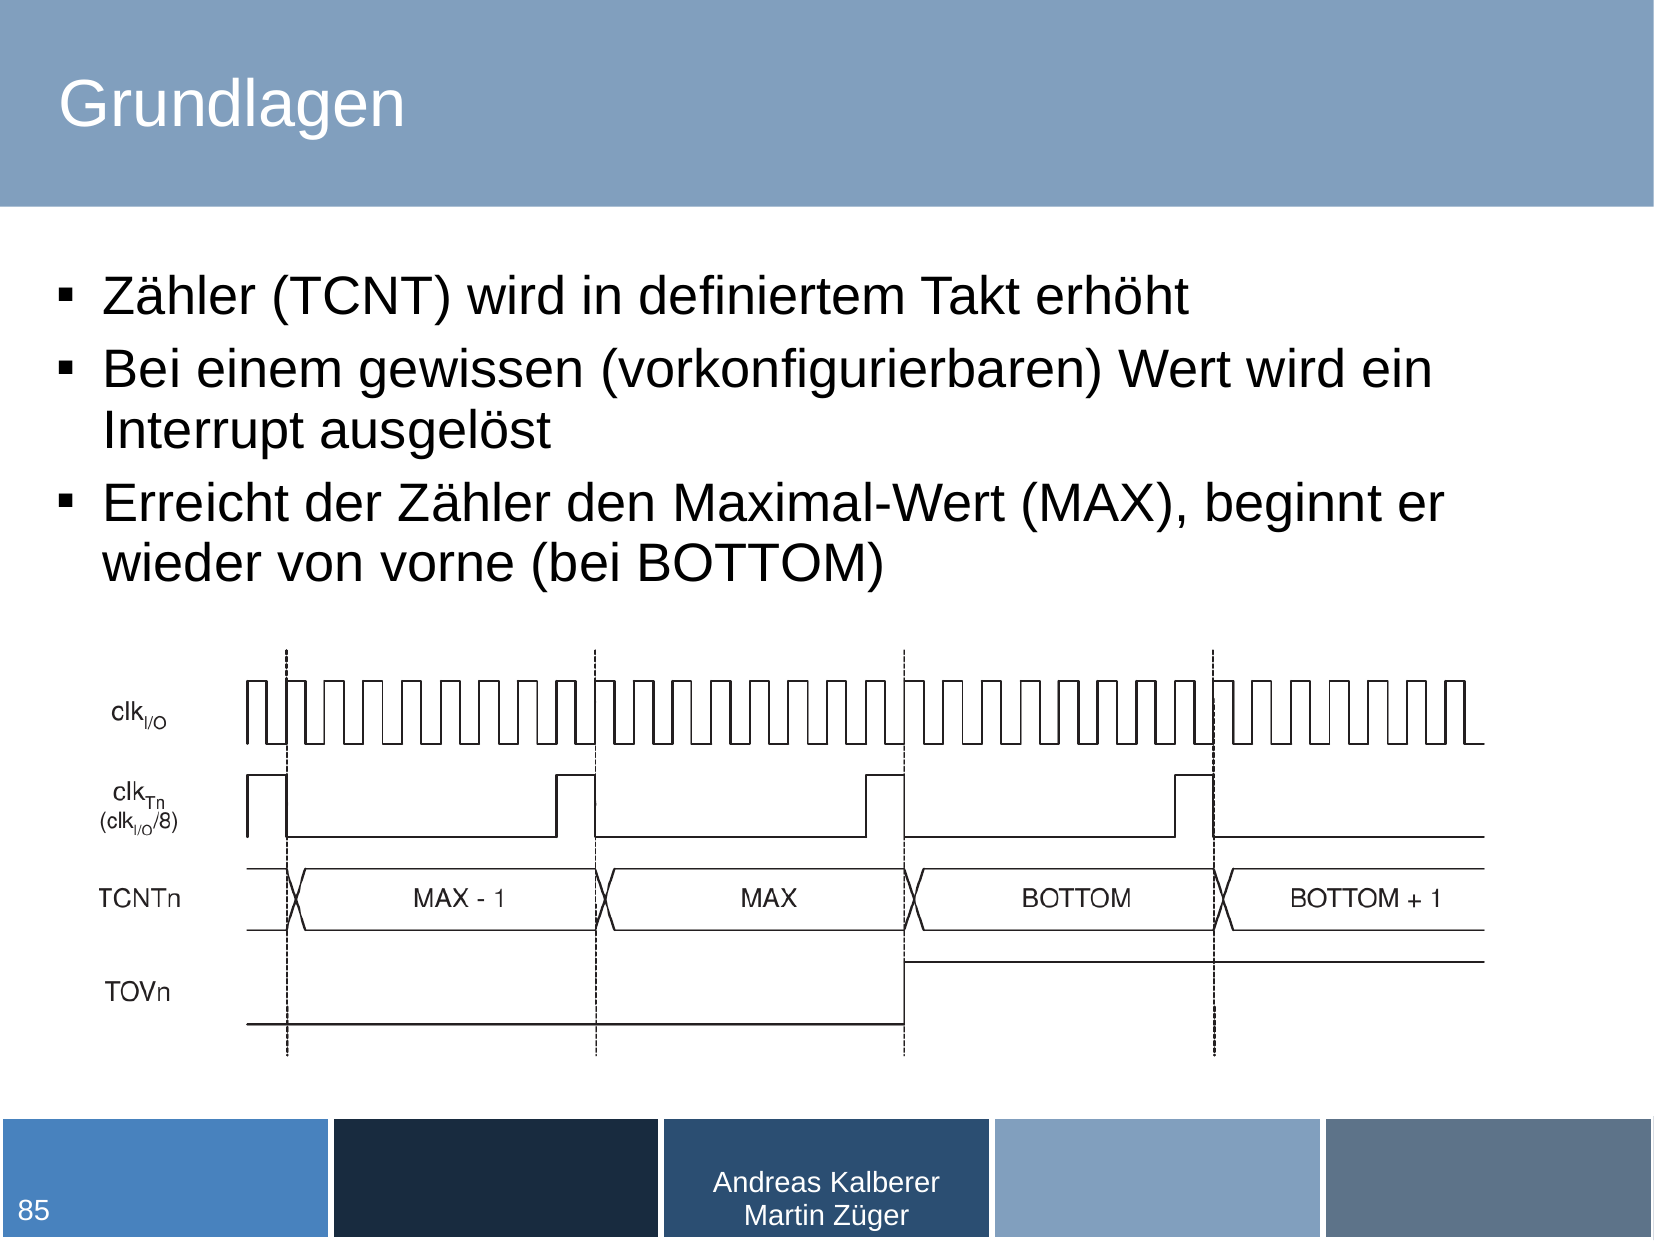

# Grundlagen
Zähler (TCNT) wird in definiertem Takt erhöht
Bei einem gewissen (vorkonfigurierbaren) Wert wird ein Interrupt ausgelöst
Erreicht der Zähler den Maximal-Wert (MAX), beginnt er wieder von vorne (bei BOTTOM)
LibreOffice Productivity Suite
85